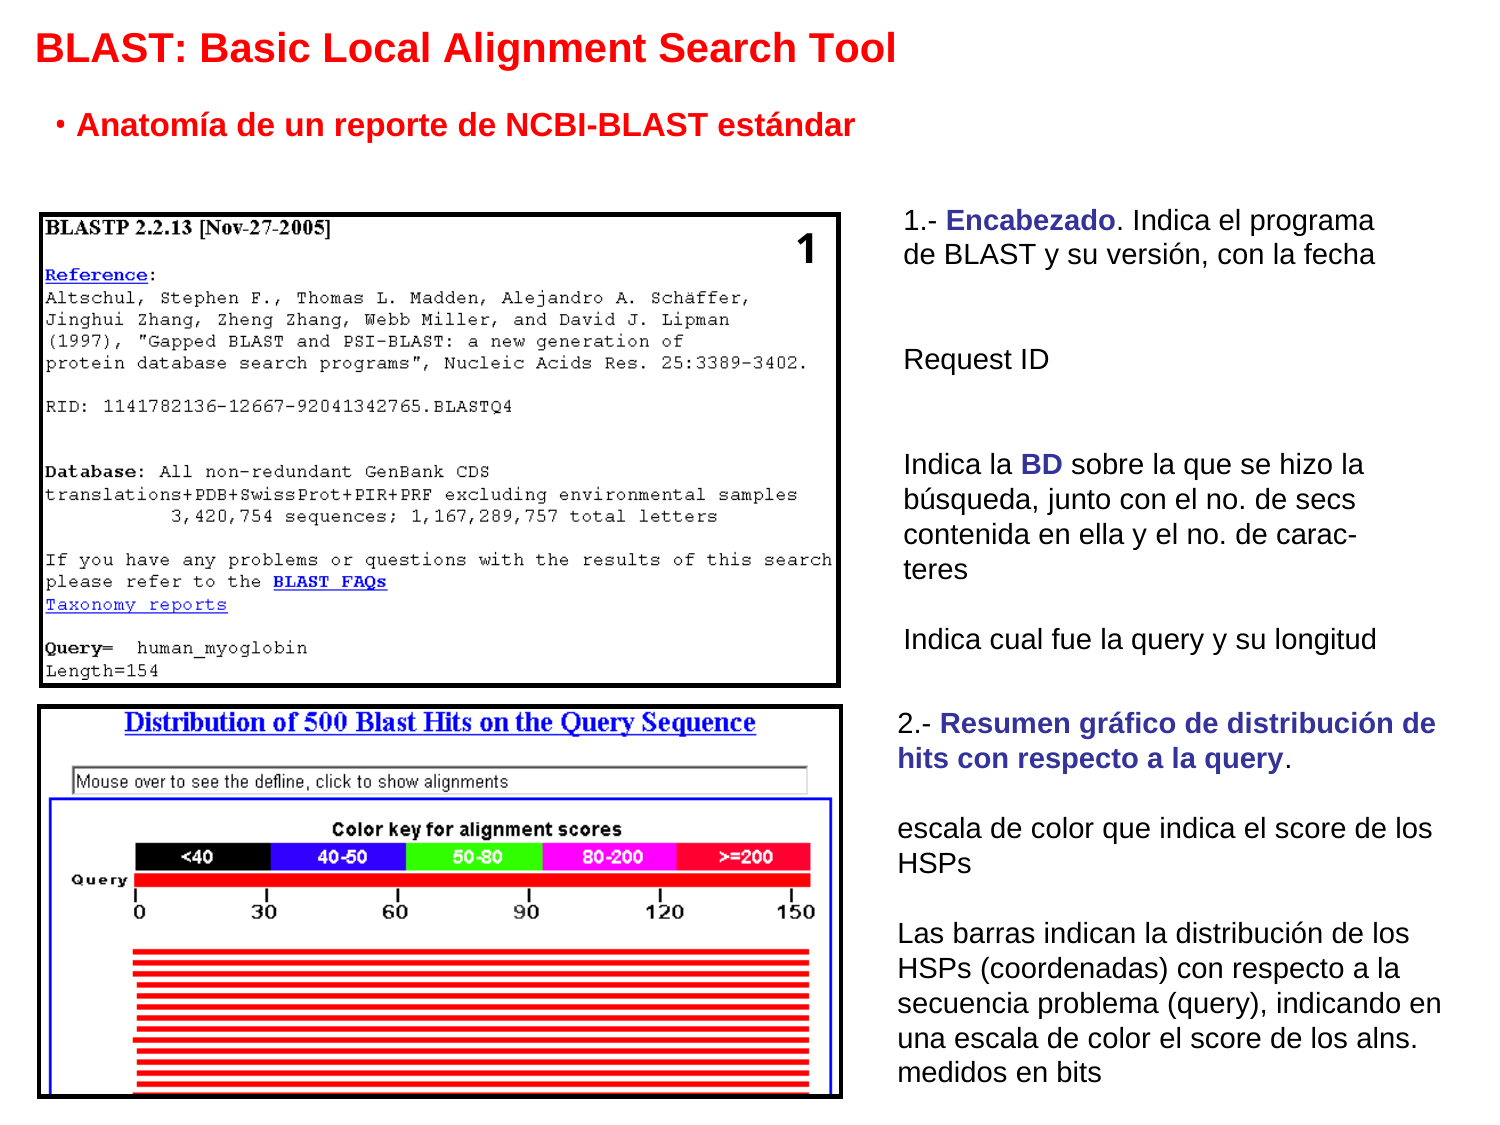

BLAST: Basic Local Alignment Search Tool
 Anatomía de un reporte de NCBI-BLAST estándar
1.- Encabezado. Indica el programa
de BLAST y su versión, con la fecha
Request ID
Indica la BD sobre la que se hizo la
búsqueda, junto con el no. de secs
contenida en ella y el no. de carac-
teres
Indica cual fue la query y su longitud
1
2.- Resumen gráfico de distribución de
hits con respecto a la query.
escala de color que indica el score de los
HSPs
Las barras indican la distribución de los
HSPs (coordenadas) con respecto a la
secuencia problema (query), indicando en
una escala de color el score de los alns.
medidos en bits